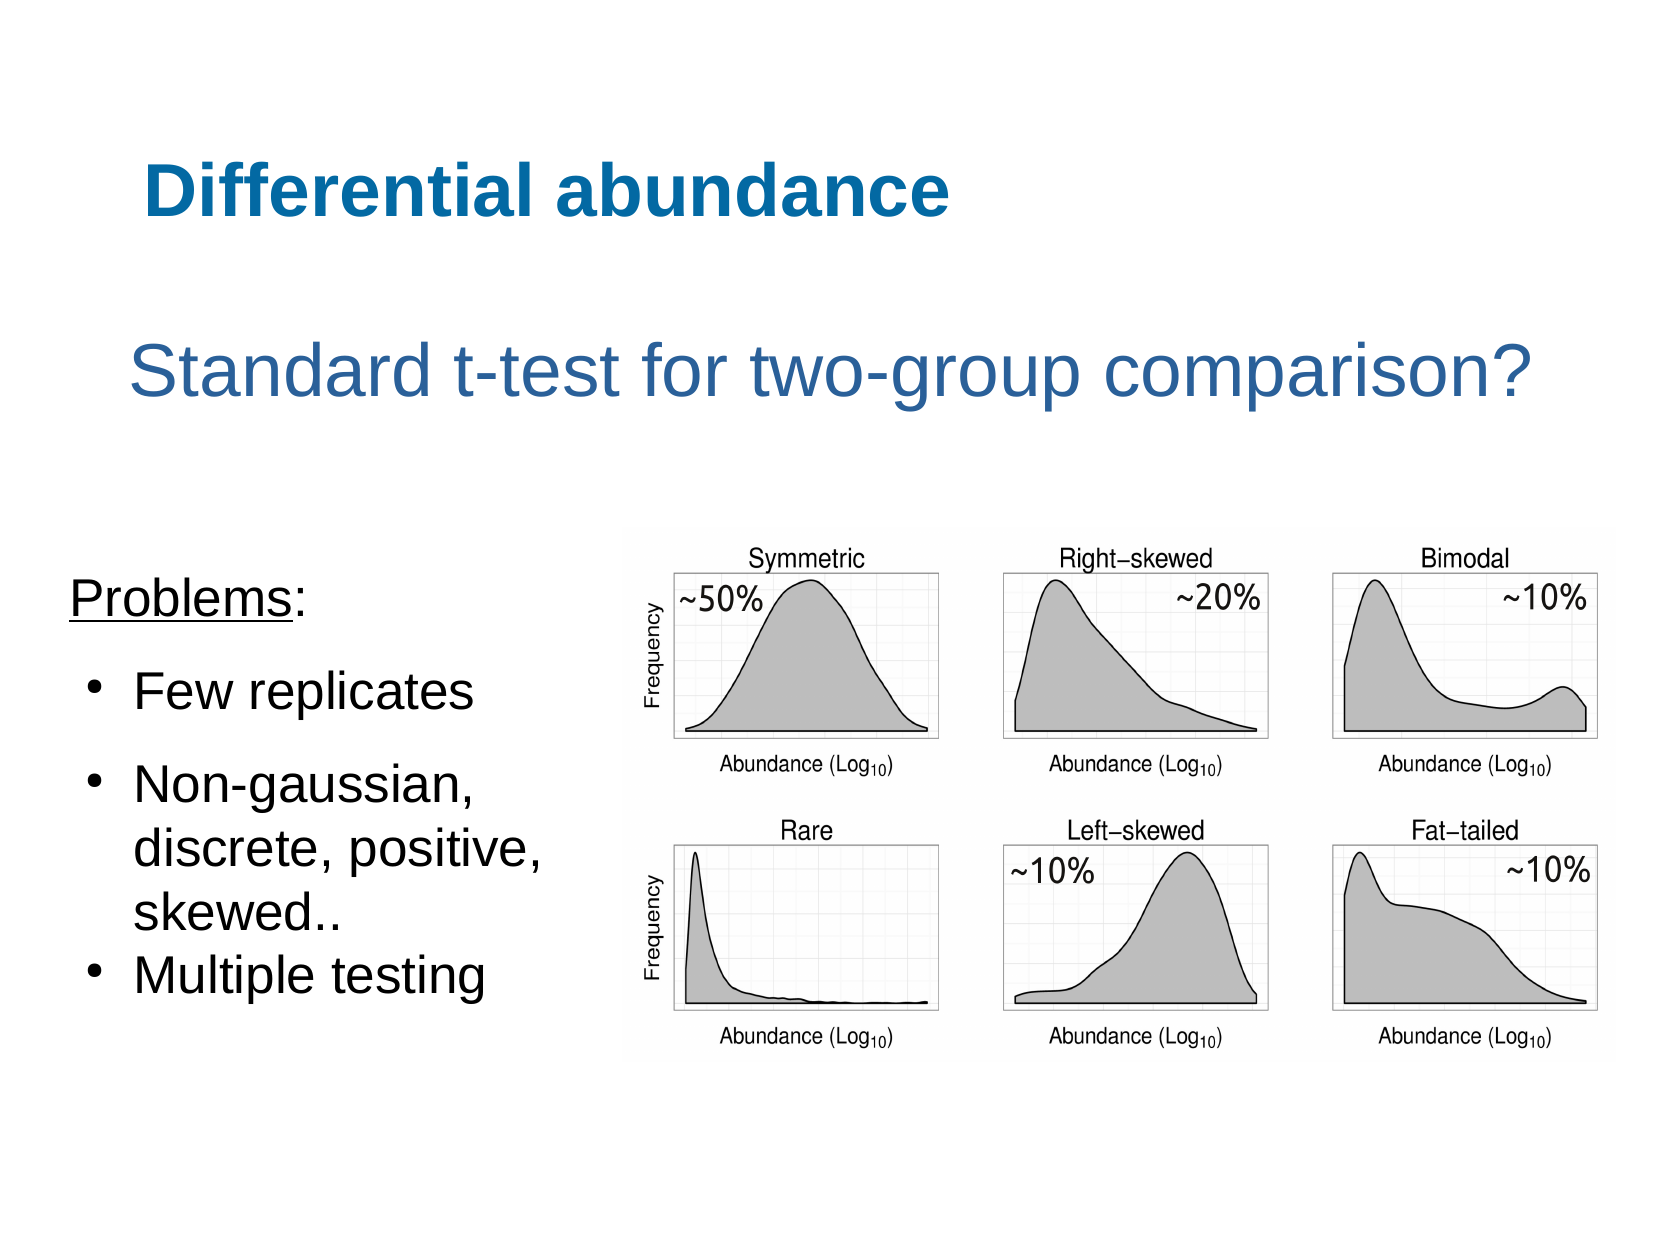

Differential abundance
Standard t-test for two-group comparison?
# Problems:
Few replicates
Non-gaussian, discrete, positive, skewed..
Multiple testing